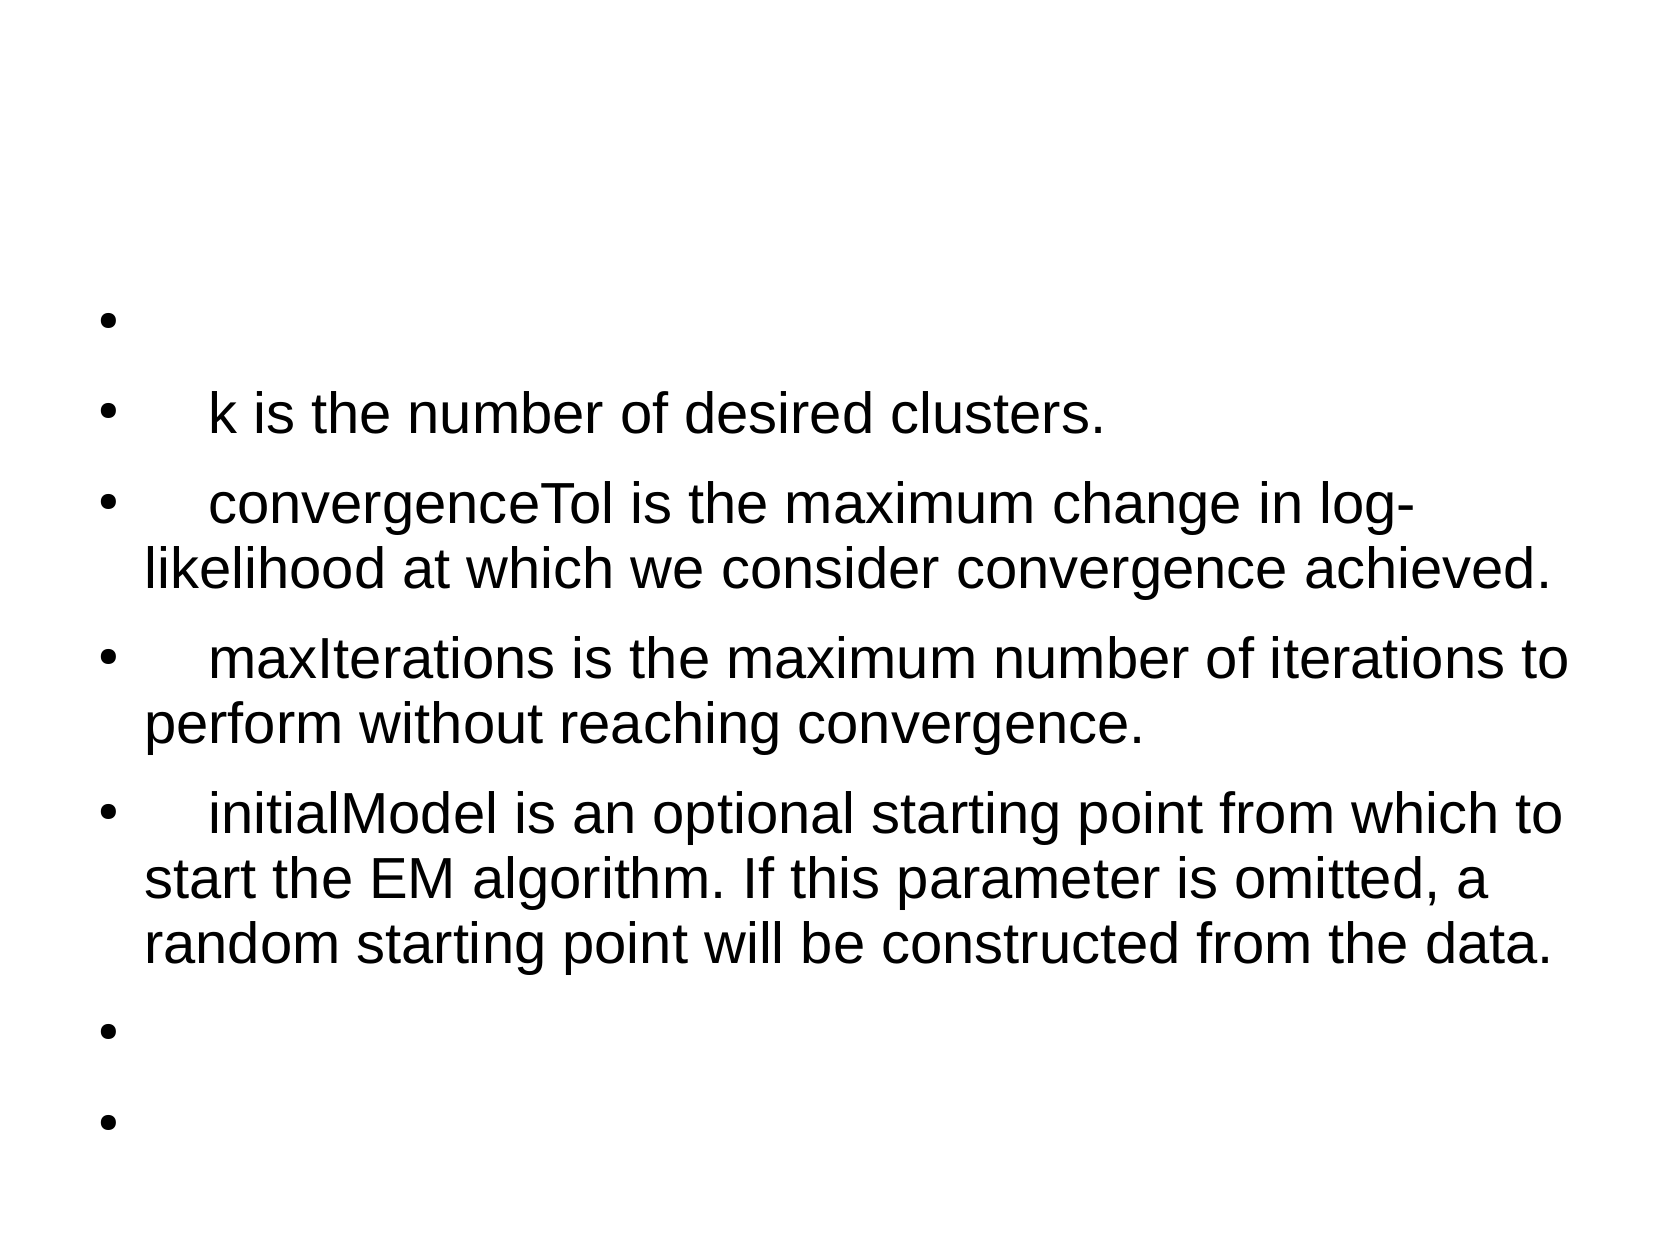

#
 k is the number of desired clusters.
 convergenceTol is the maximum change in log-likelihood at which we consider convergence achieved.
 maxIterations is the maximum number of iterations to perform without reaching convergence.
 initialModel is an optional starting point from which to start the EM algorithm. If this parameter is omitted, a random starting point will be constructed from the data.